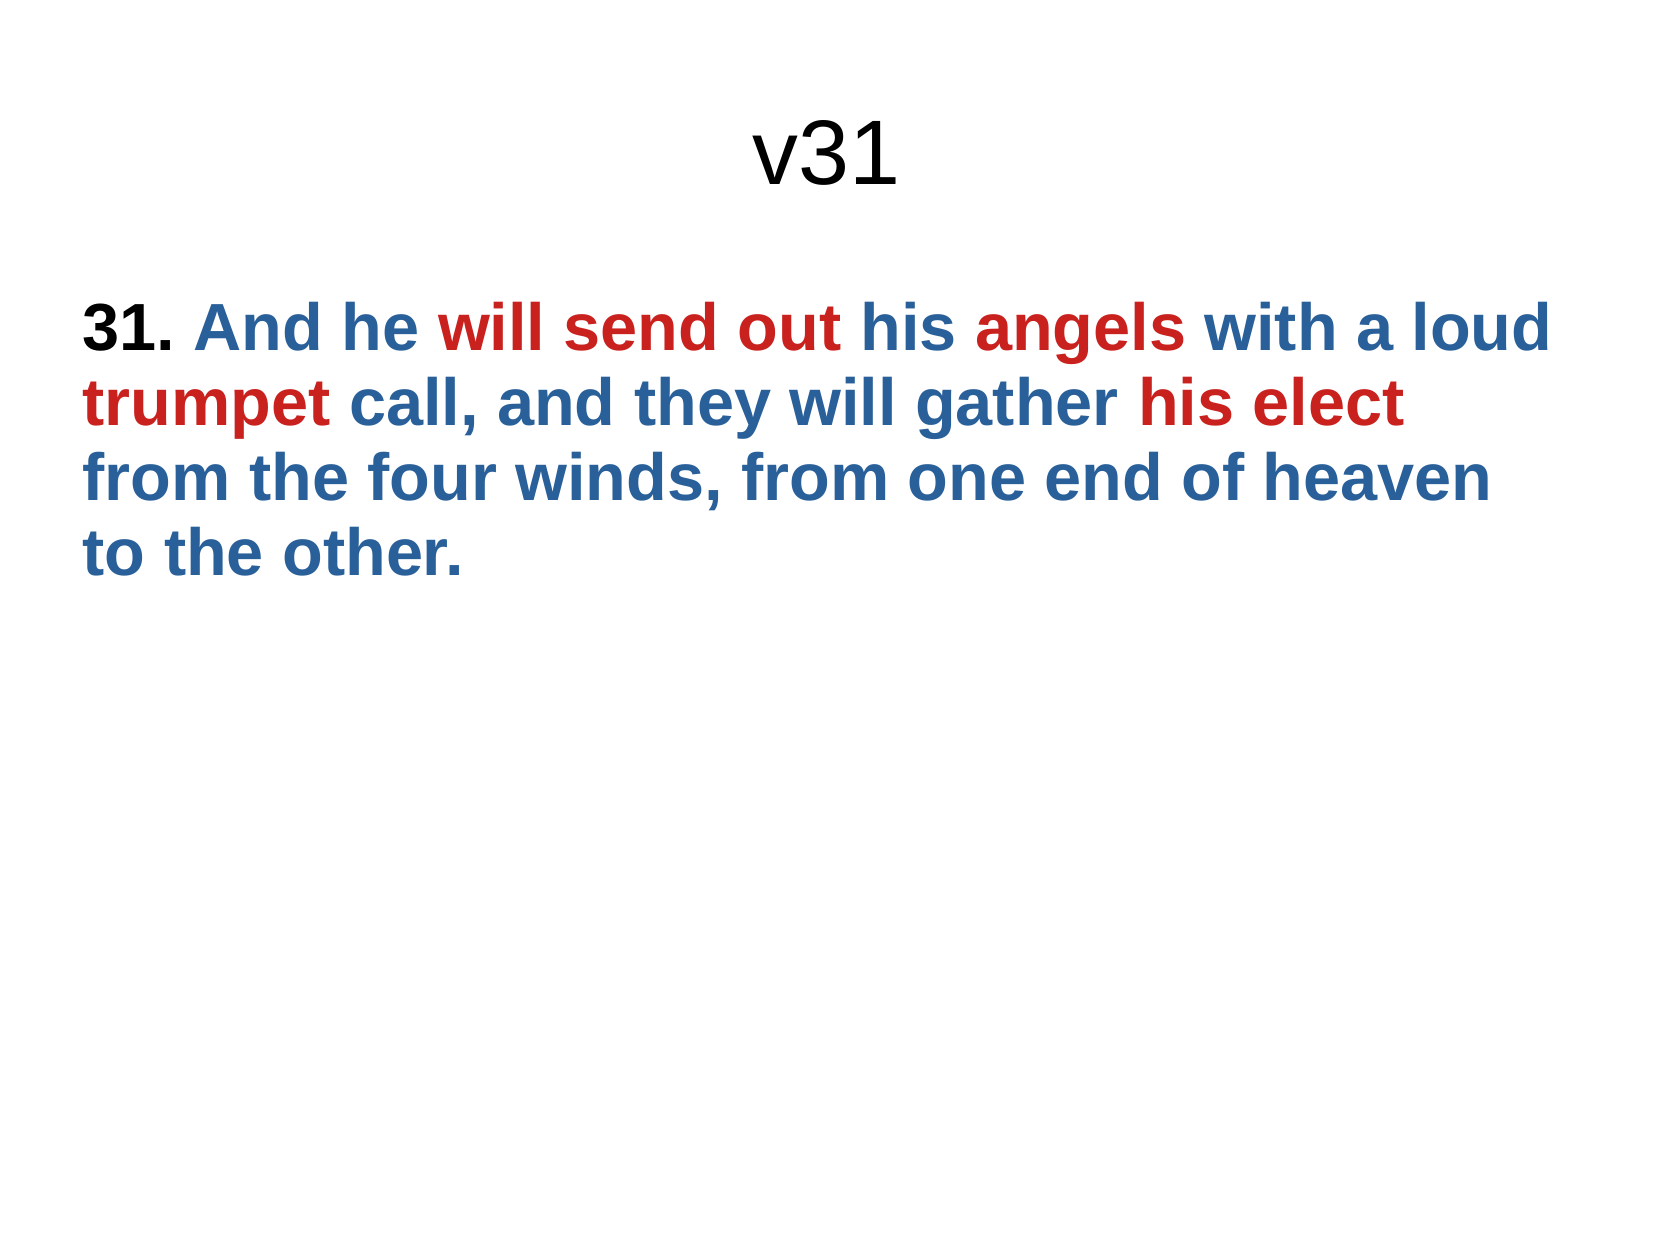

# v31
31. And he will send out his angels with a loud trumpet call, and they will gather his elect from the four winds, from one end of heaven to the other.